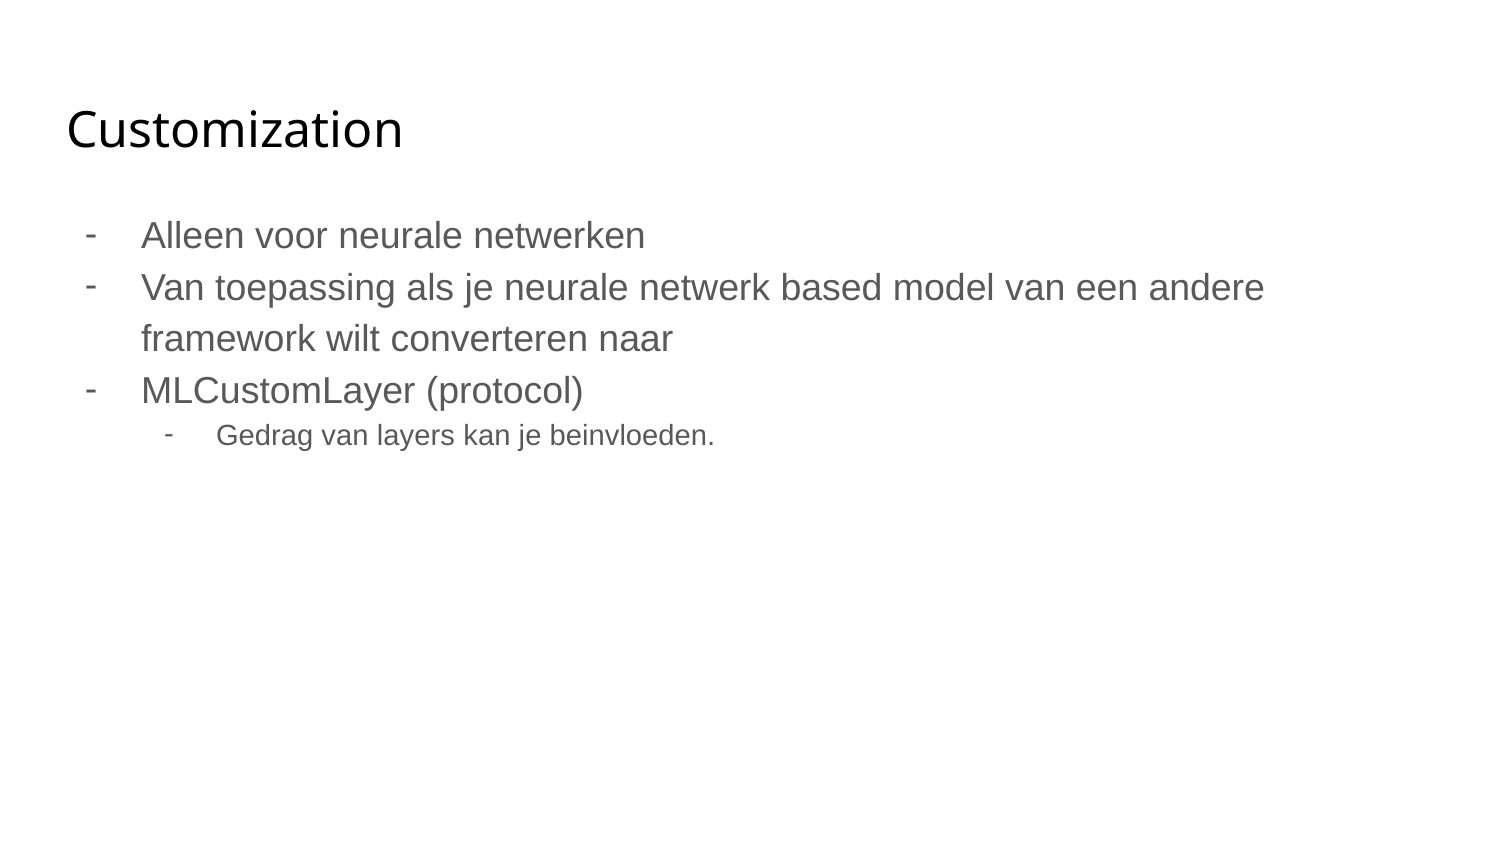

# Customization
Alleen voor neurale netwerken
Van toepassing als je neurale netwerk based model van een andere framework wilt converteren naar
MLCustomLayer (protocol)
Gedrag van layers kan je beinvloeden.